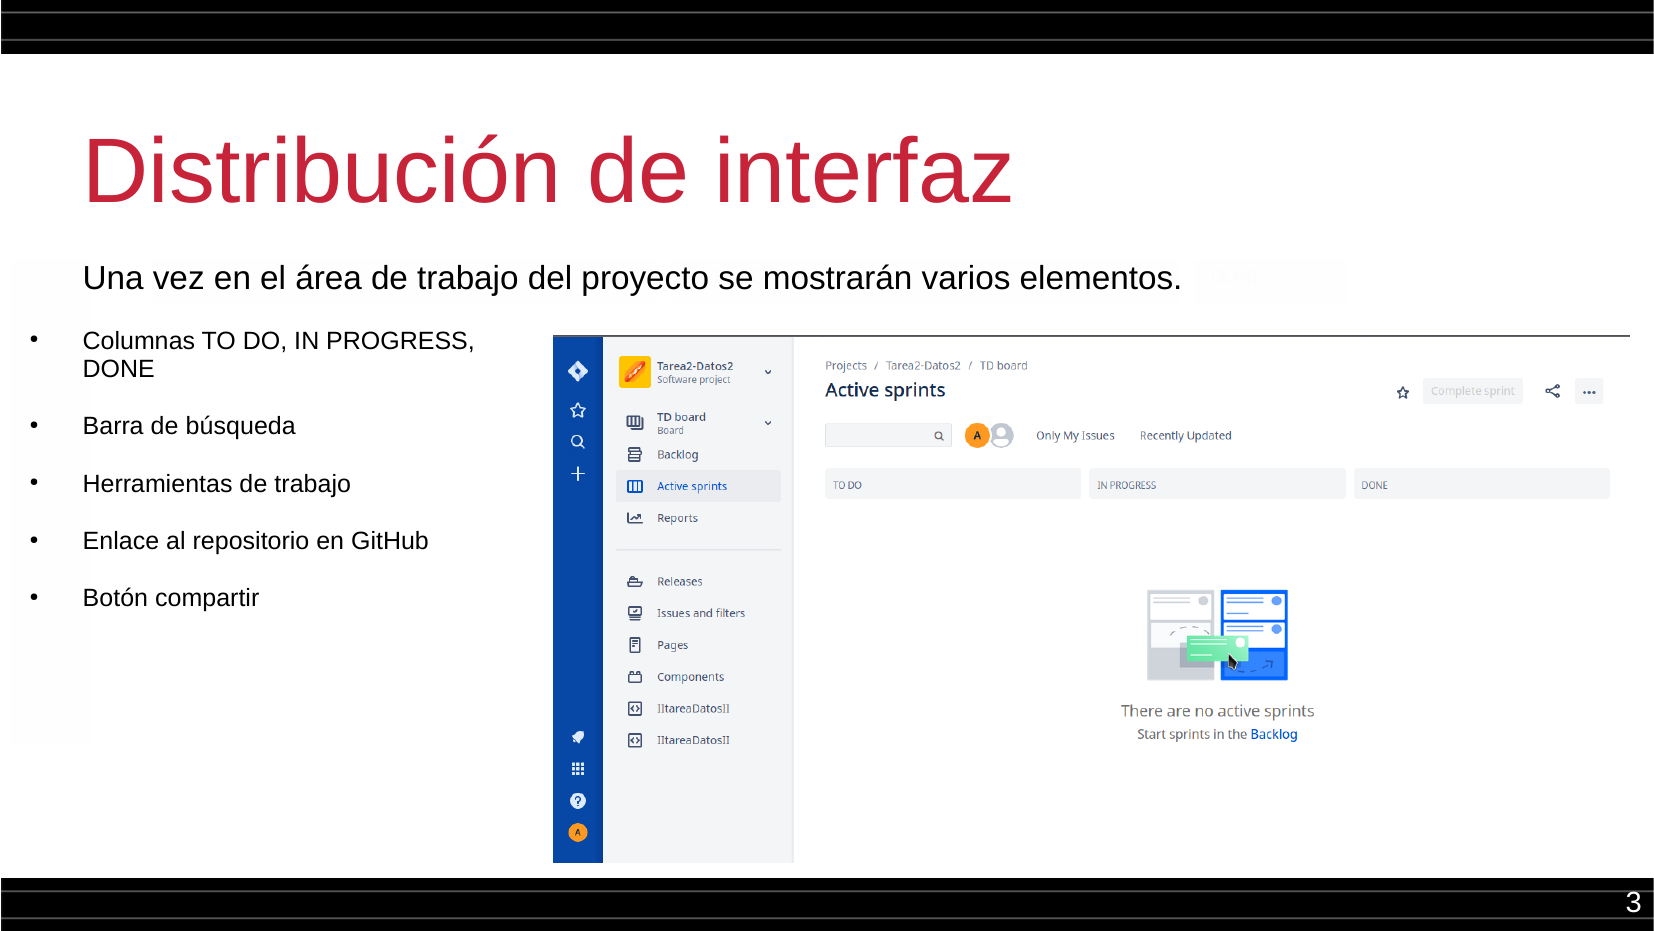

# Distribución de interfaz
Una vez en el área de trabajo del proyecto se mostrarán varios elementos.
Columnas TO DO, IN PROGRESS,
DONE
Barra de búsqueda
Herramientas de trabajo
Enlace al repositorio en GitHub
Botón compartir